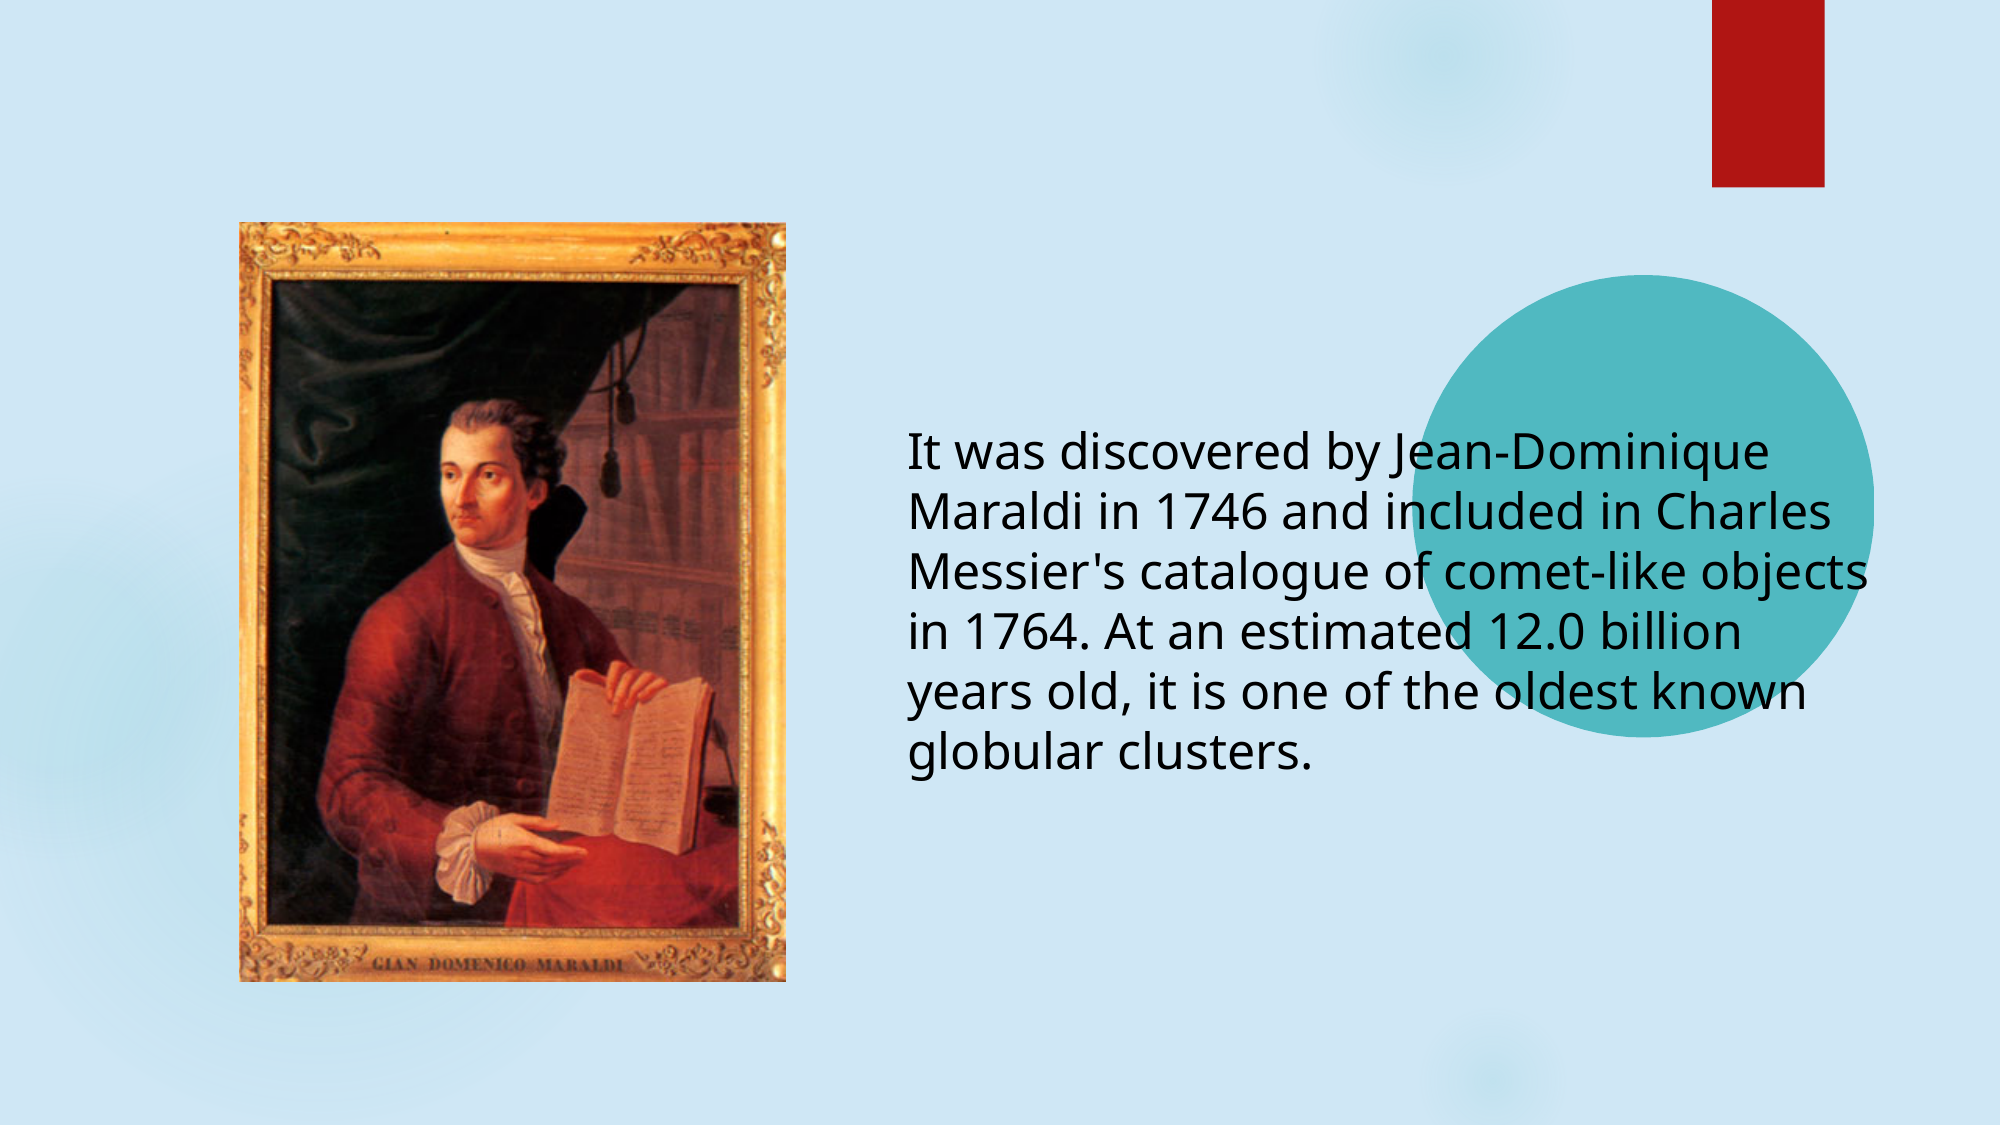

It was discovered by Jean-Dominique Maraldi in 1746 and included in Charles Messier's catalogue of comet-like objects in 1764. At an estimated 12.0 billion years old, it is one of the oldest known globular clusters.